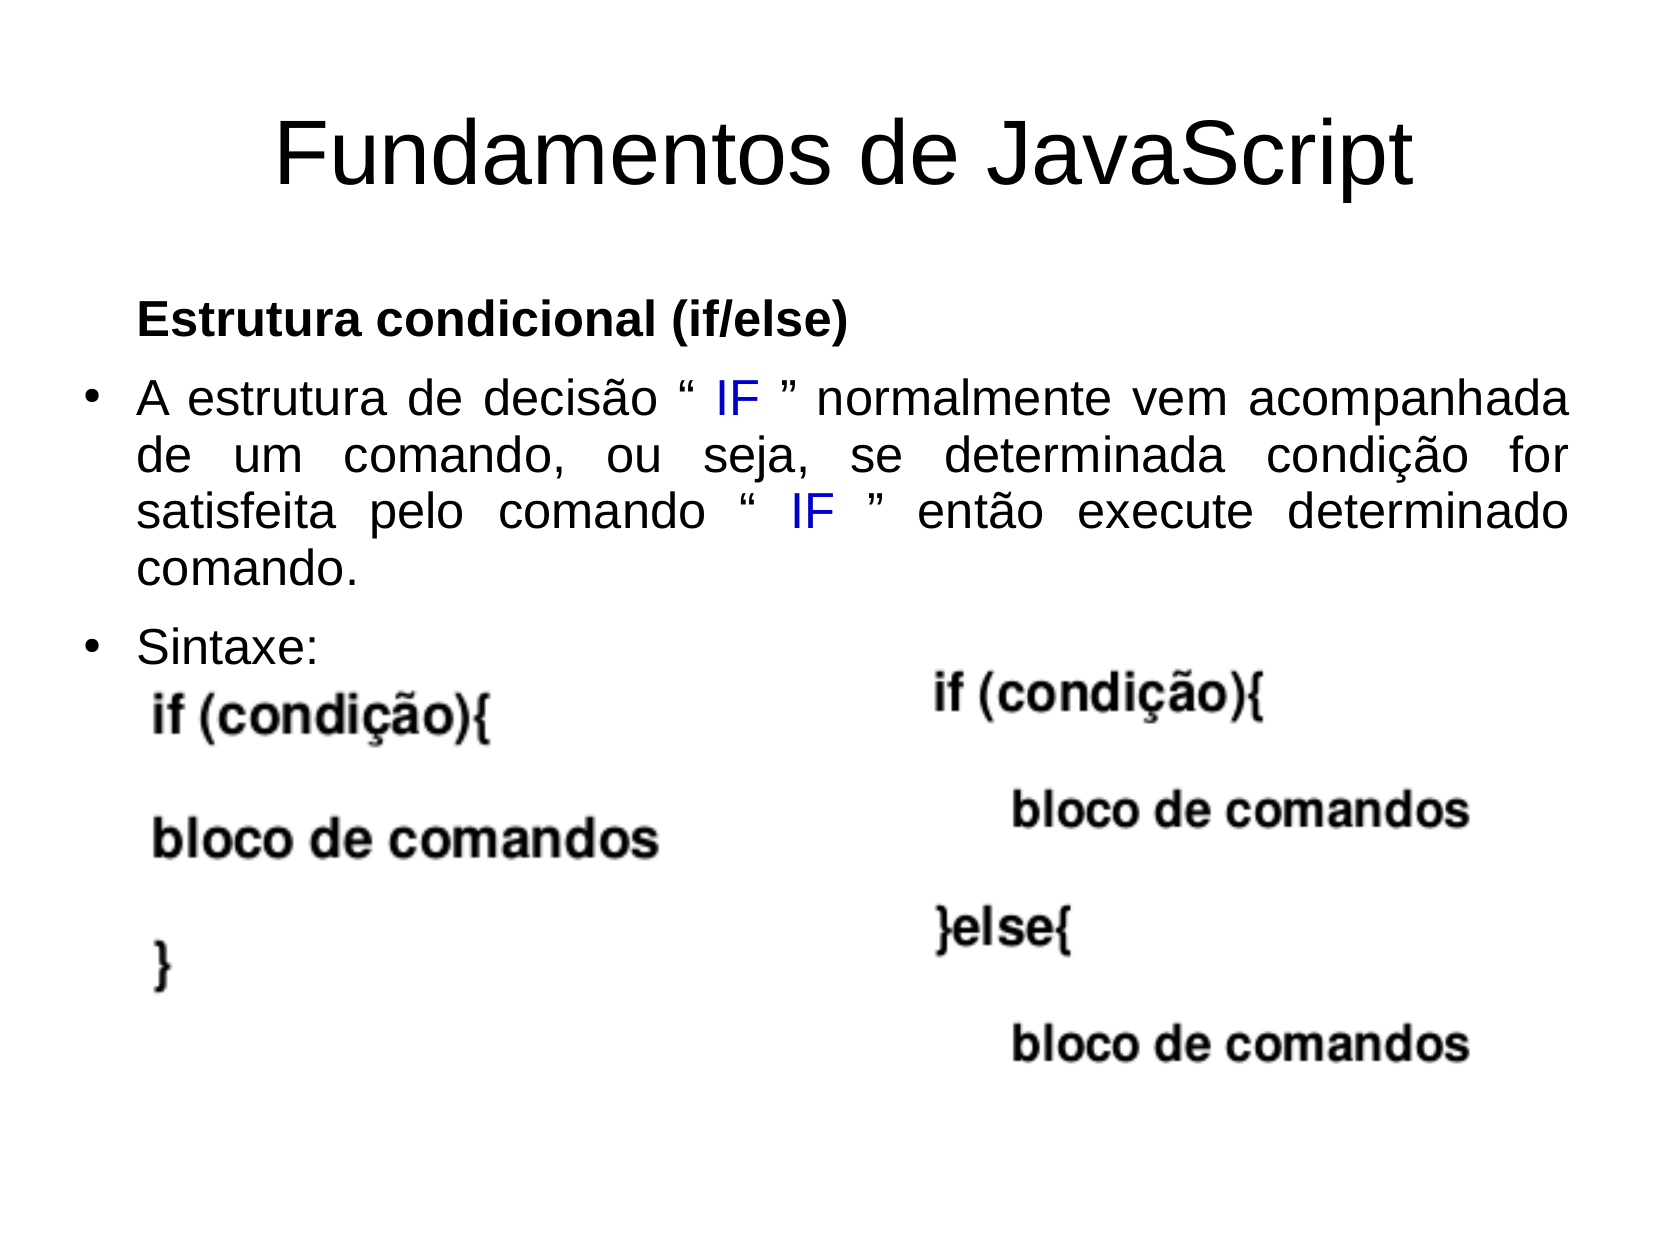

# Fundamentos de JavaScript
Estrutura condicional (if/else)
A estrutura de decisão “ IF ” normalmente vem acompanhada de um comando, ou seja, se determinada condição for satisfeita pelo comando “ IF ” então execute determinado comando.
Sintaxe: